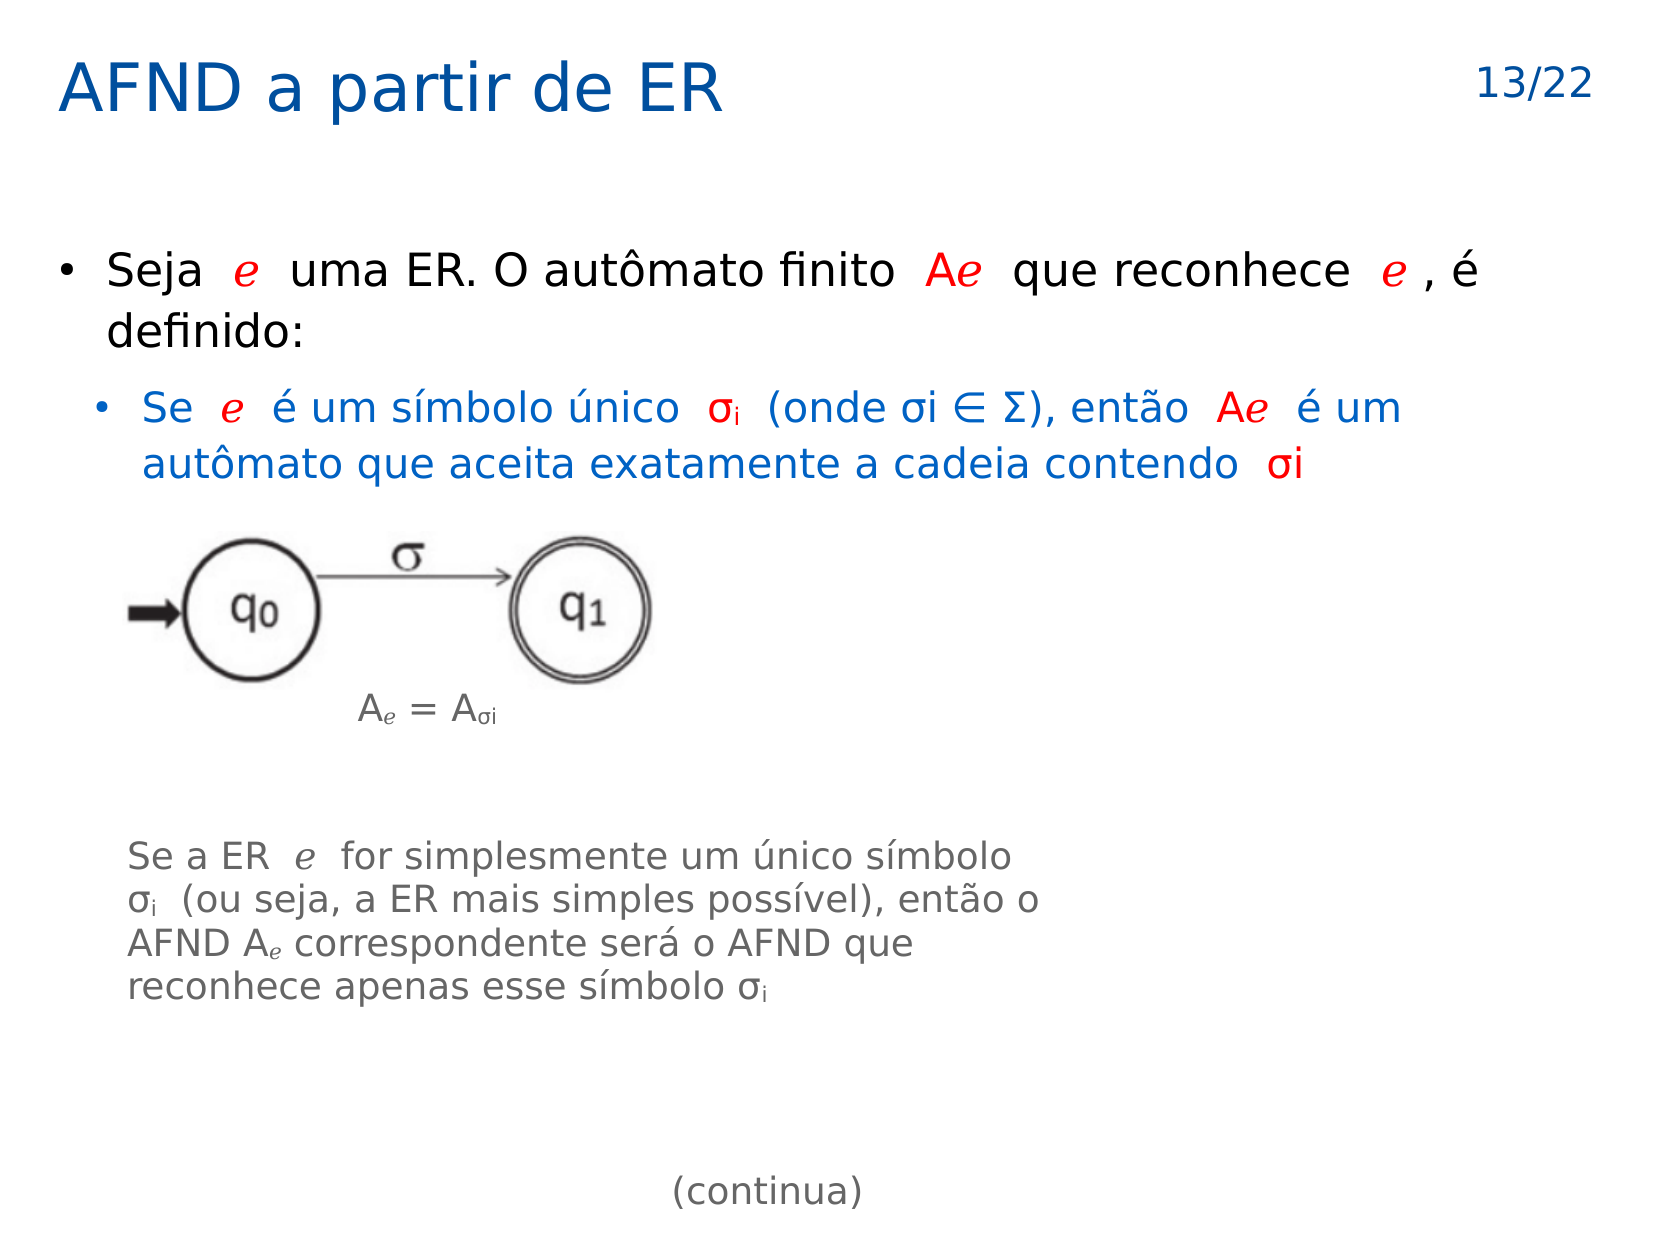

# AFND a partir de ER
13
Seja ℯ uma ER. O autômato finito Aℯ que reconhece ℯ , é definido:
Se ℯ é um símbolo único σi (onde σi ∈ Σ), então Aℯ é um autômato que aceita exatamente a cadeia contendo σi
Aℯ = Aσi
Se a ER ℯ for simplesmente um único símbolo σi (ou seja, a ER mais simples possível), então o AFND Aℯ correspondente será o AFND que reconhece apenas esse símbolo σi
(continua)